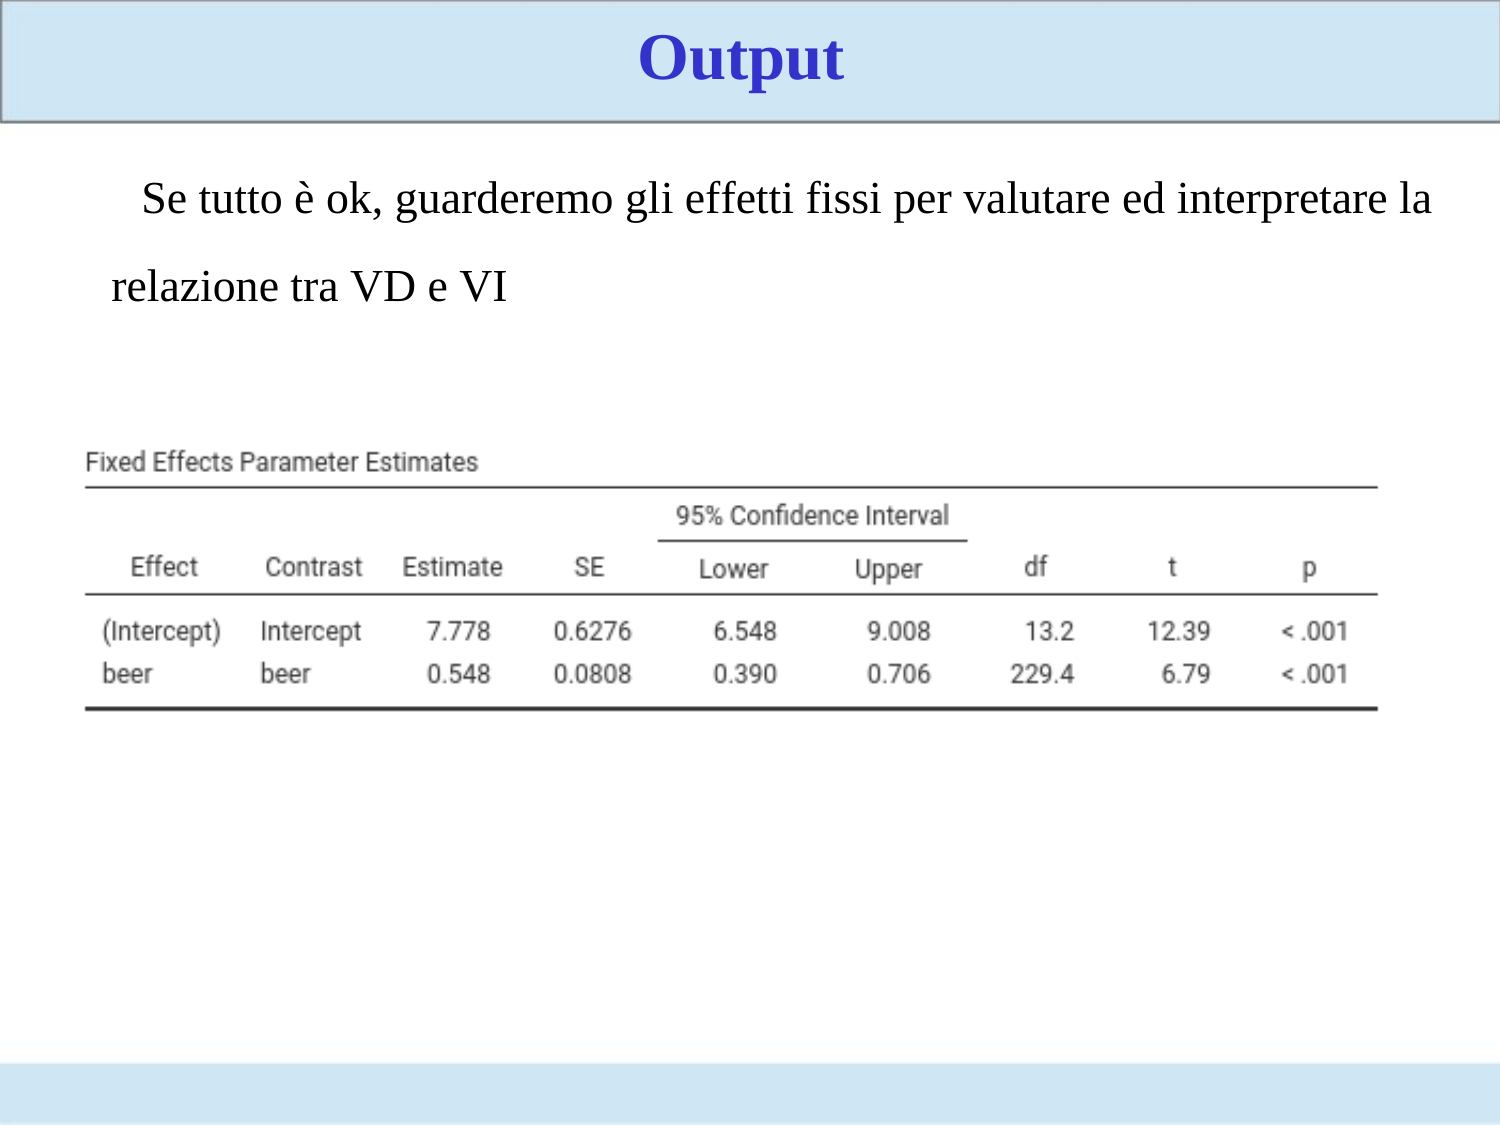

# Output
Se tutto è ok, guarderemo gli effetti fissi per valutare ed interpretare la relazione tra VD e VI
52